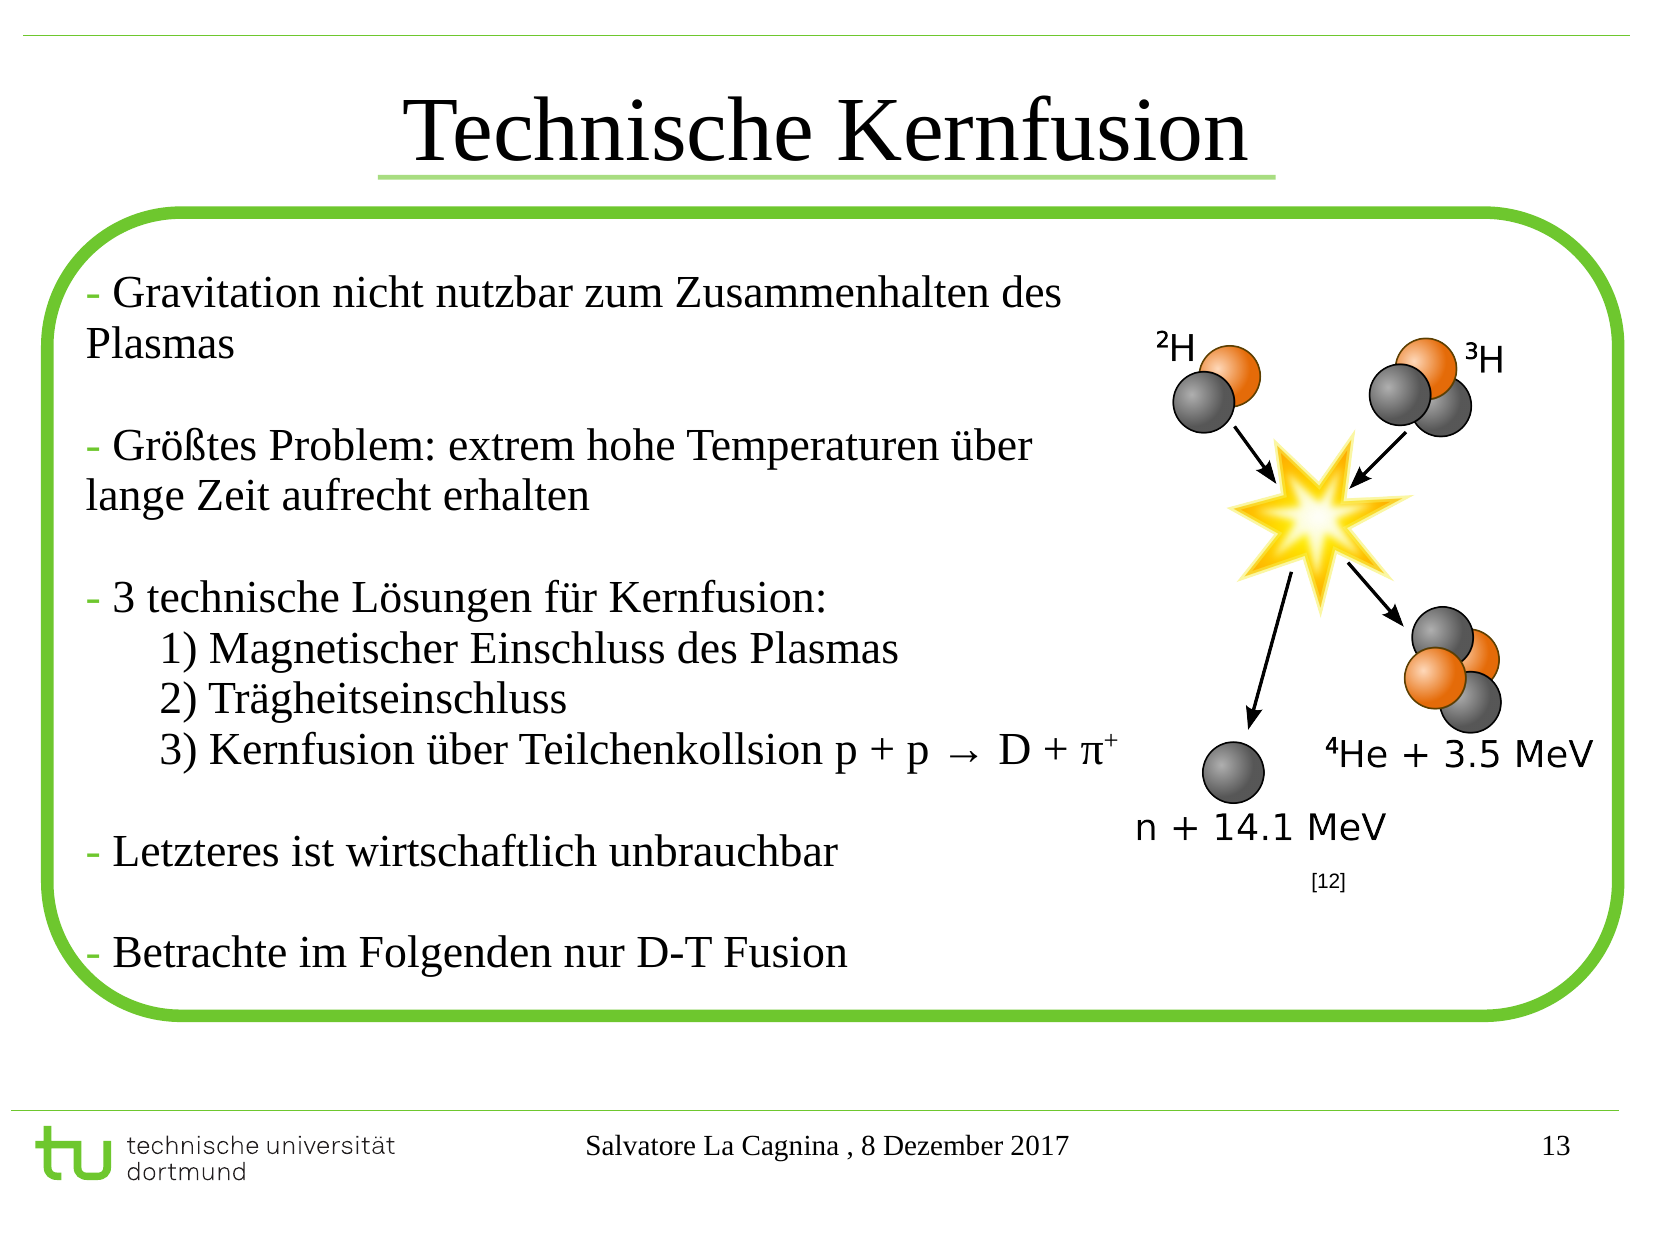

# Technische Kernfusion
- Gravitation nicht nutzbar zum Zusammenhalten des Plasmas
- Größtes Problem: extrem hohe Temperaturen über lange Zeit aufrecht erhalten
- 3 technische Lösungen für Kernfusion:
	1) Magnetischer Einschluss des Plasmas
	2) Trägheitseinschluss
	3) Kernfusion über Teilchenkollsion p + p → D + π+
- Letzteres ist wirtschaftlich unbrauchbar
- Betrachte im Folgenden nur D-T Fusion
[12]
Salvatore La Cagnina , 8 Dezember 2017
13